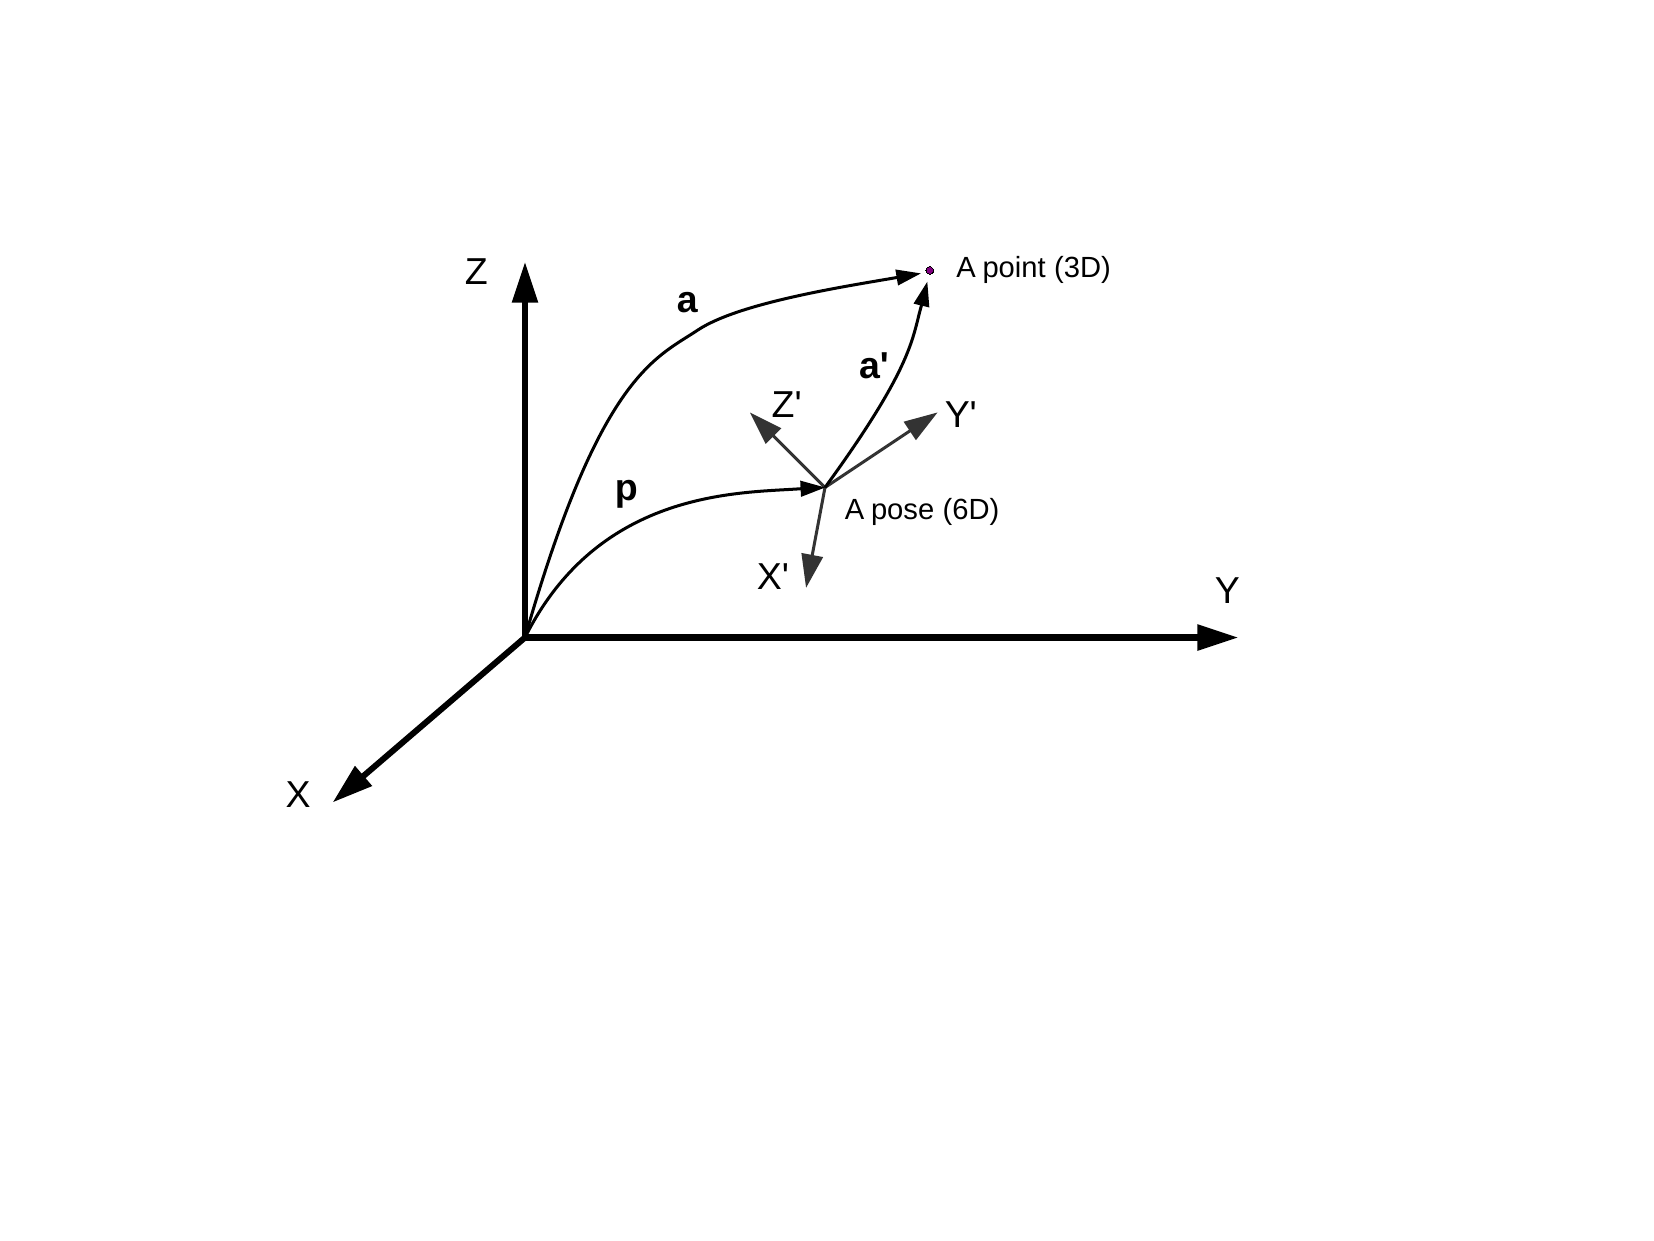

Z
A point (3D)
a
a'
Z'
Y'
p
A pose (6D)
X'
Y
X